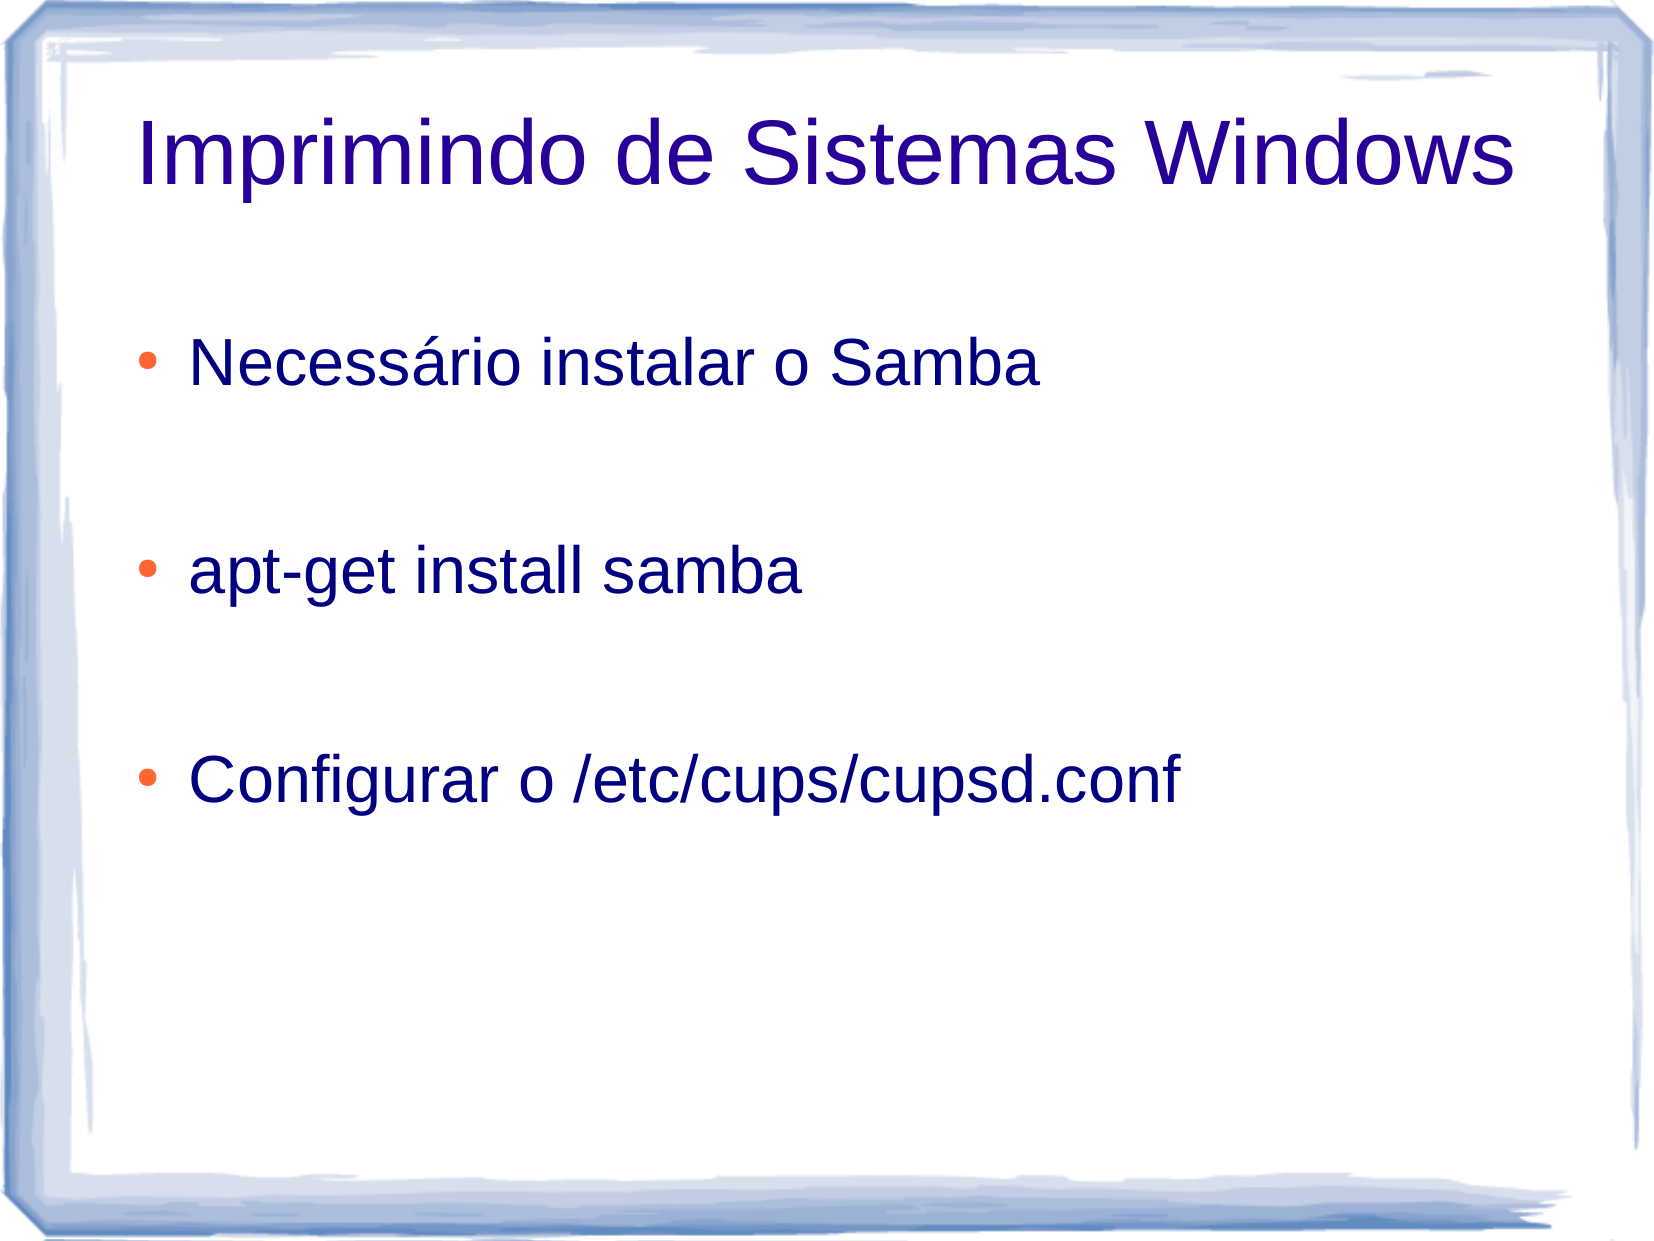

# Imprimindo de Sistemas Windows
Necessário instalar o Samba
apt-get install samba
Configurar o /etc/cups/cupsd.conf